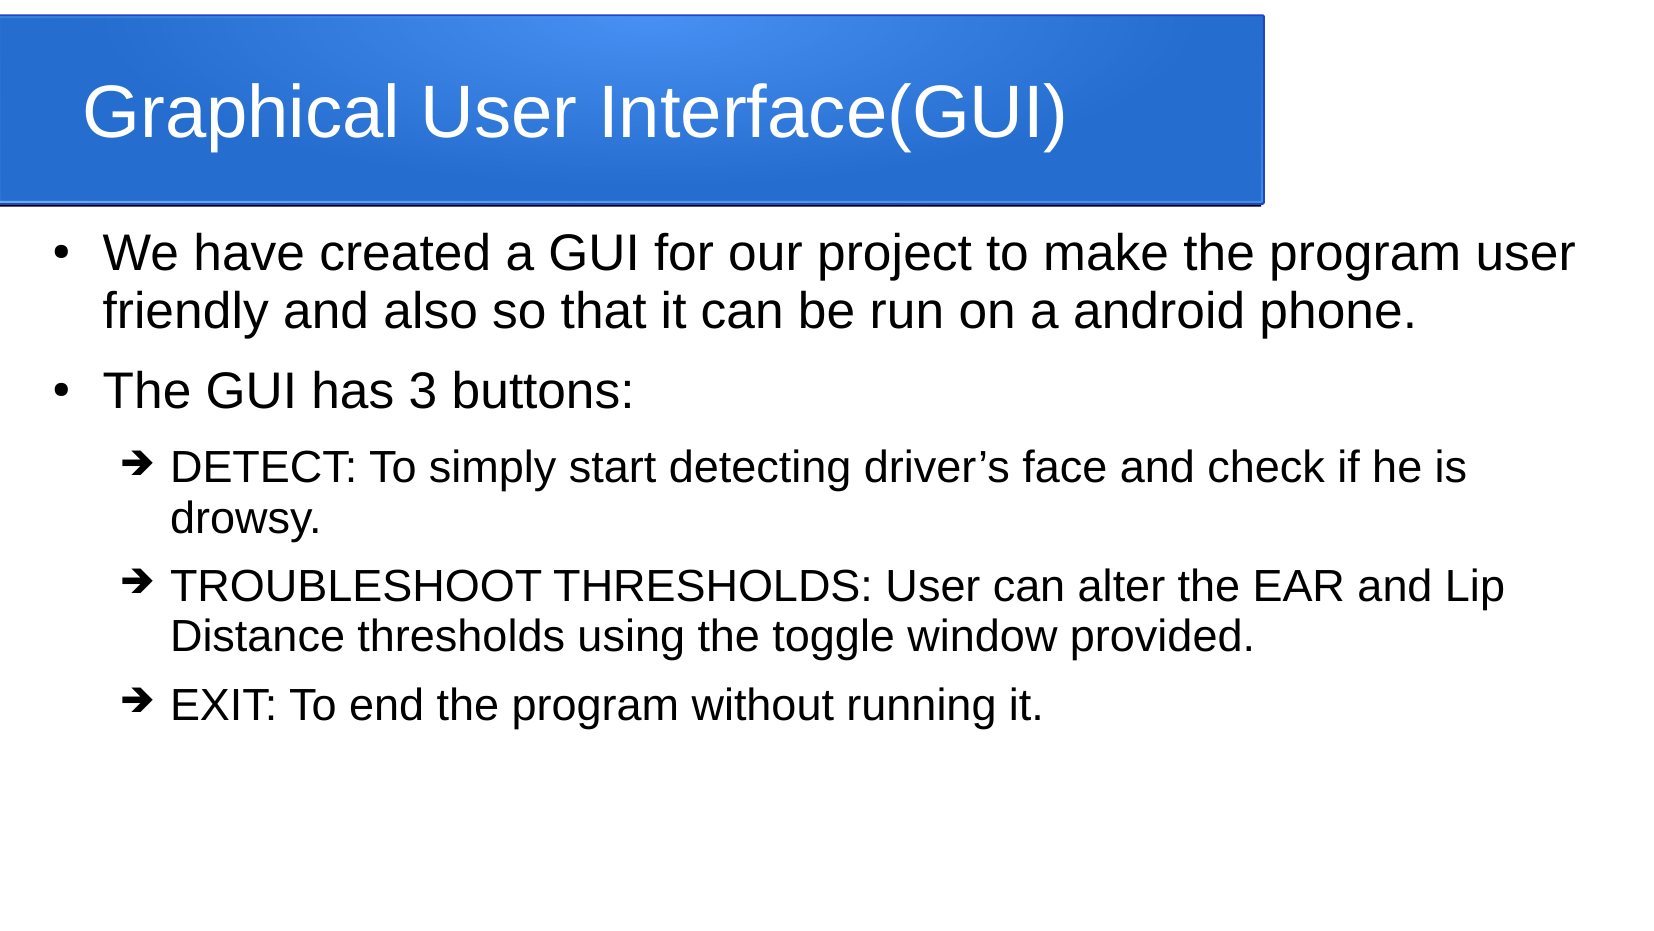

# Graphical User Interface(GUI)
We have created a GUI for our project to make the program user friendly and also so that it can be run on a android phone.
The GUI has 3 buttons:
DETECT: To simply start detecting driver’s face and check if he is drowsy.
TROUBLESHOOT THRESHOLDS: User can alter the EAR and Lip Distance thresholds using the toggle window provided.
EXIT: To end the program without running it.